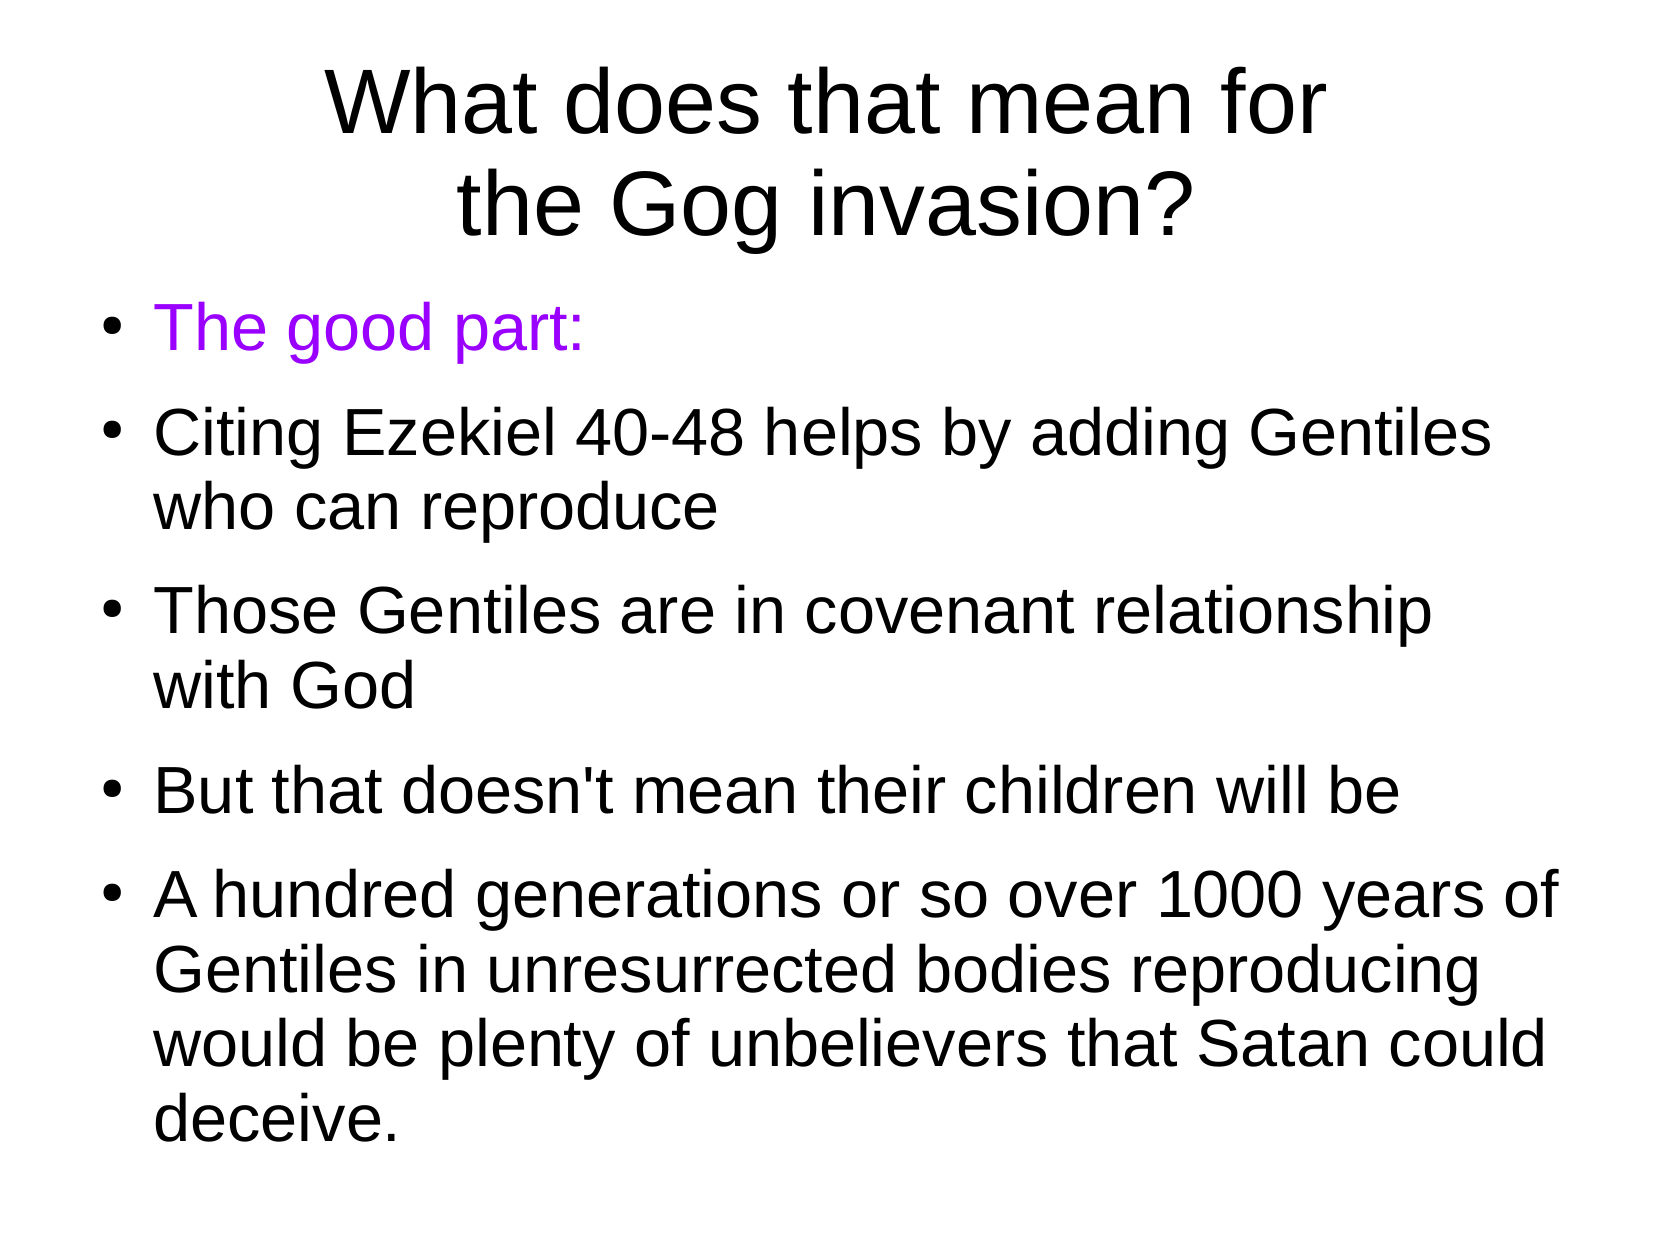

# What does that mean for the Gog invasion?
The good part:
Citing Ezekiel 40-48 helps by adding Gentiles who can reproduce
Those Gentiles are in covenant relationship with God
But that doesn't mean their children will be
A hundred generations or so over 1000 years of Gentiles in unresurrected bodies reproducing would be plenty of unbelievers that Satan could deceive.